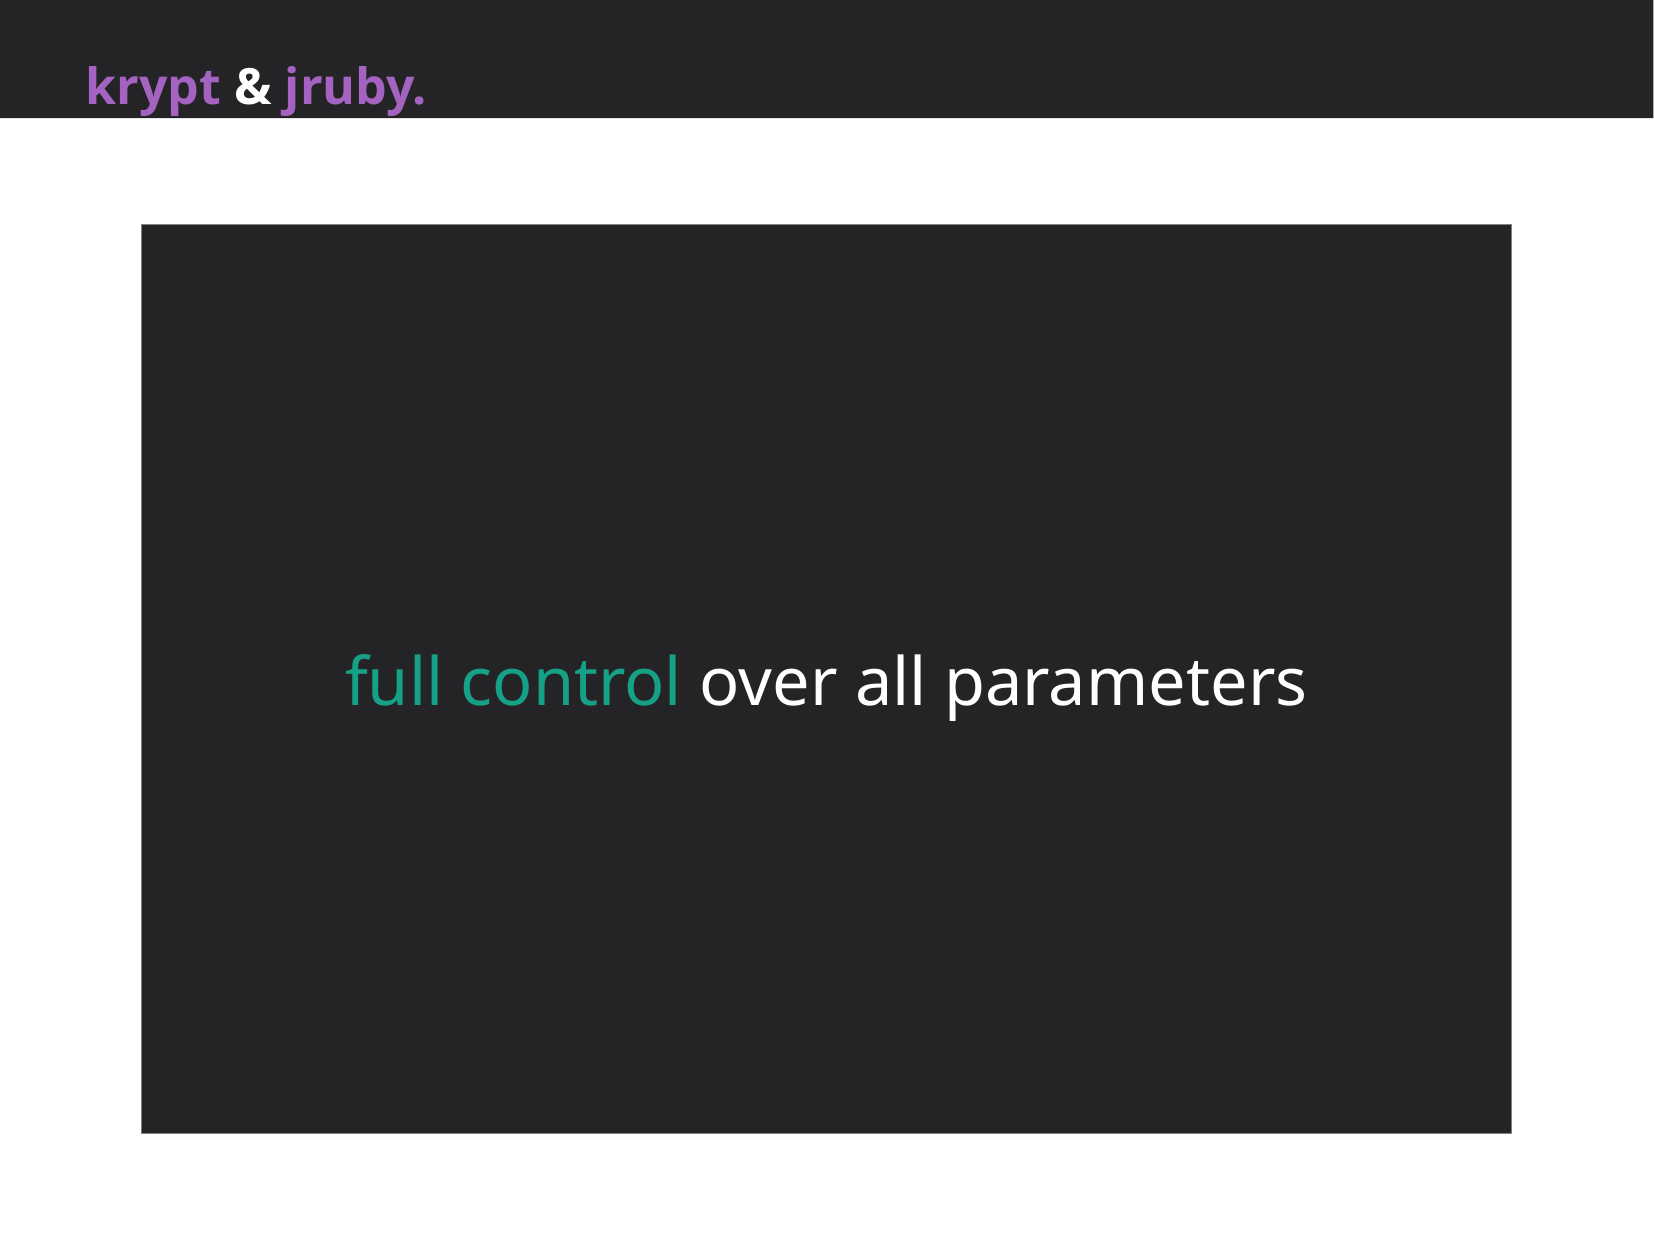

krypt & jruby.
full control over all parameters